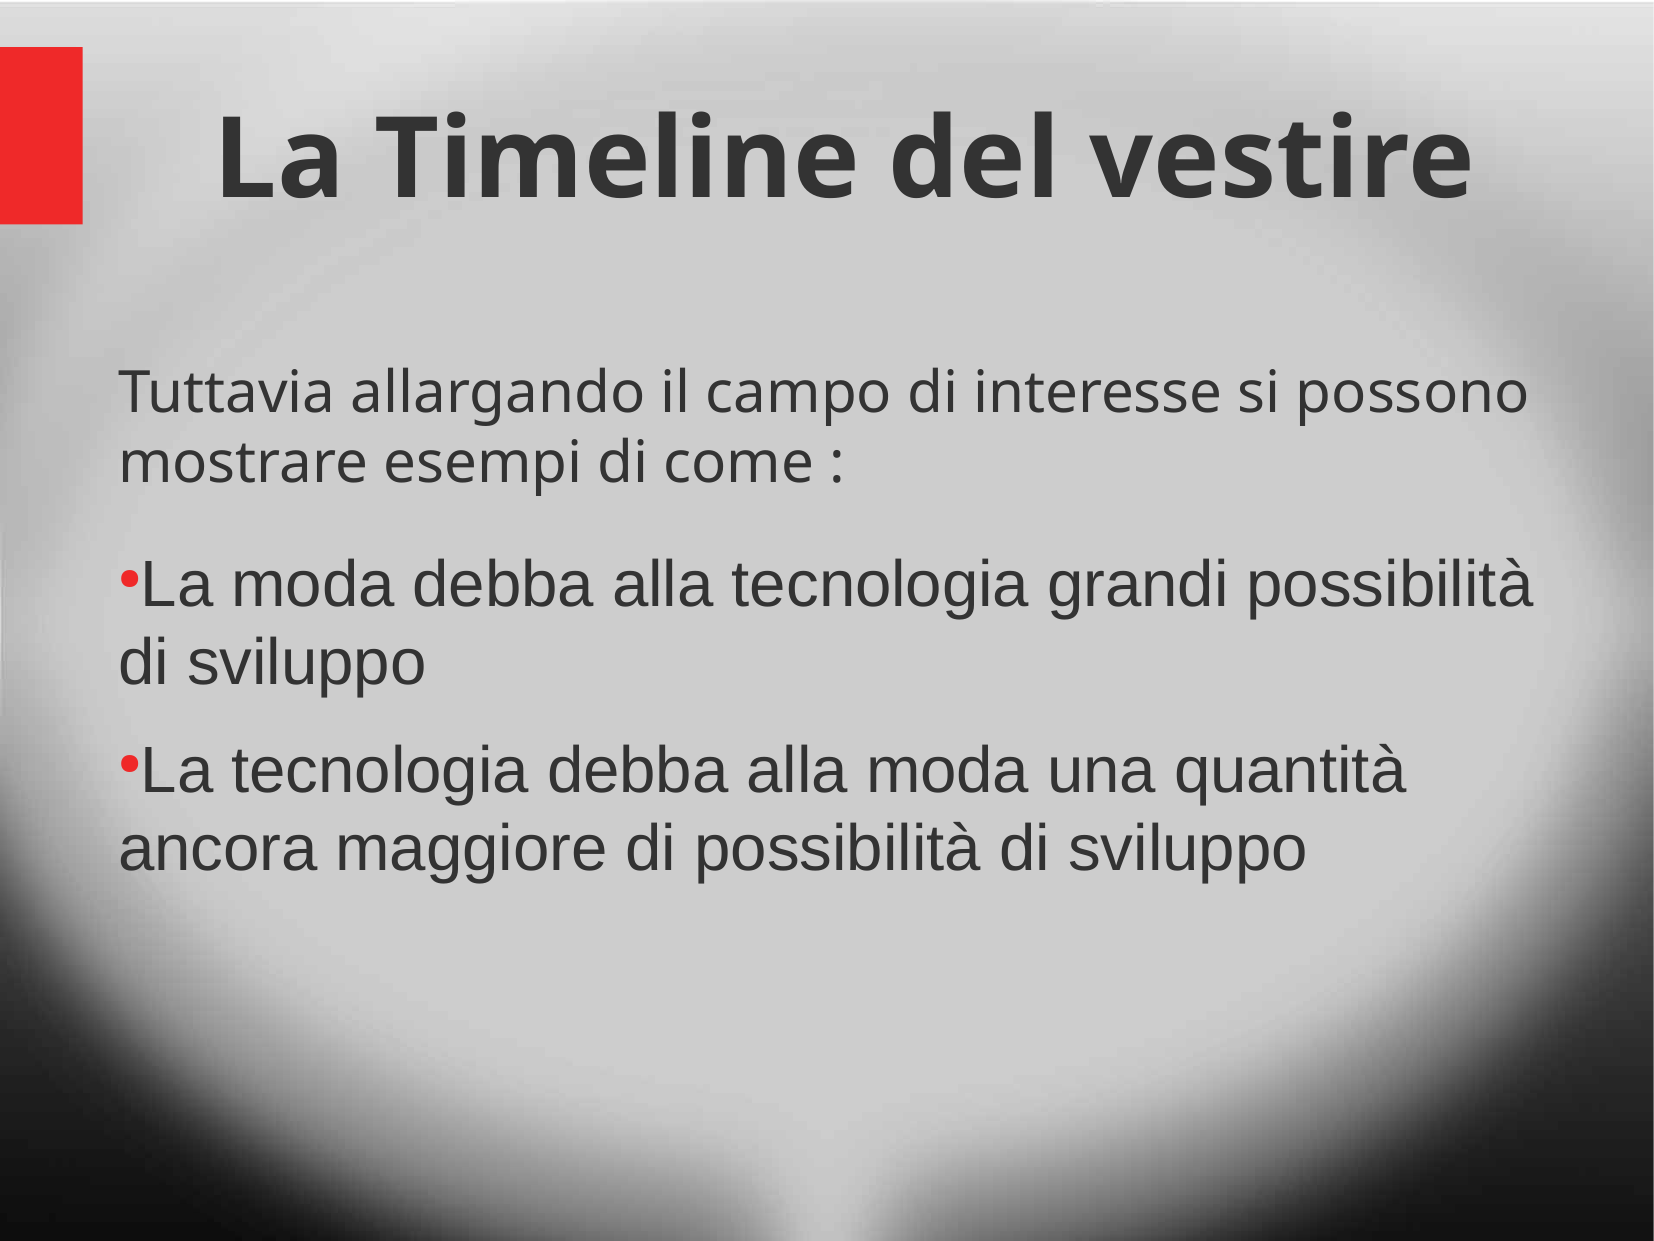

# La Timeline del vestire
Tuttavia allargando il campo di interesse si possono mostrare esempi di come :
La moda debba alla tecnologia grandi possibilità di sviluppo
La tecnologia debba alla moda una quantità ancora maggiore di possibilità di sviluppo